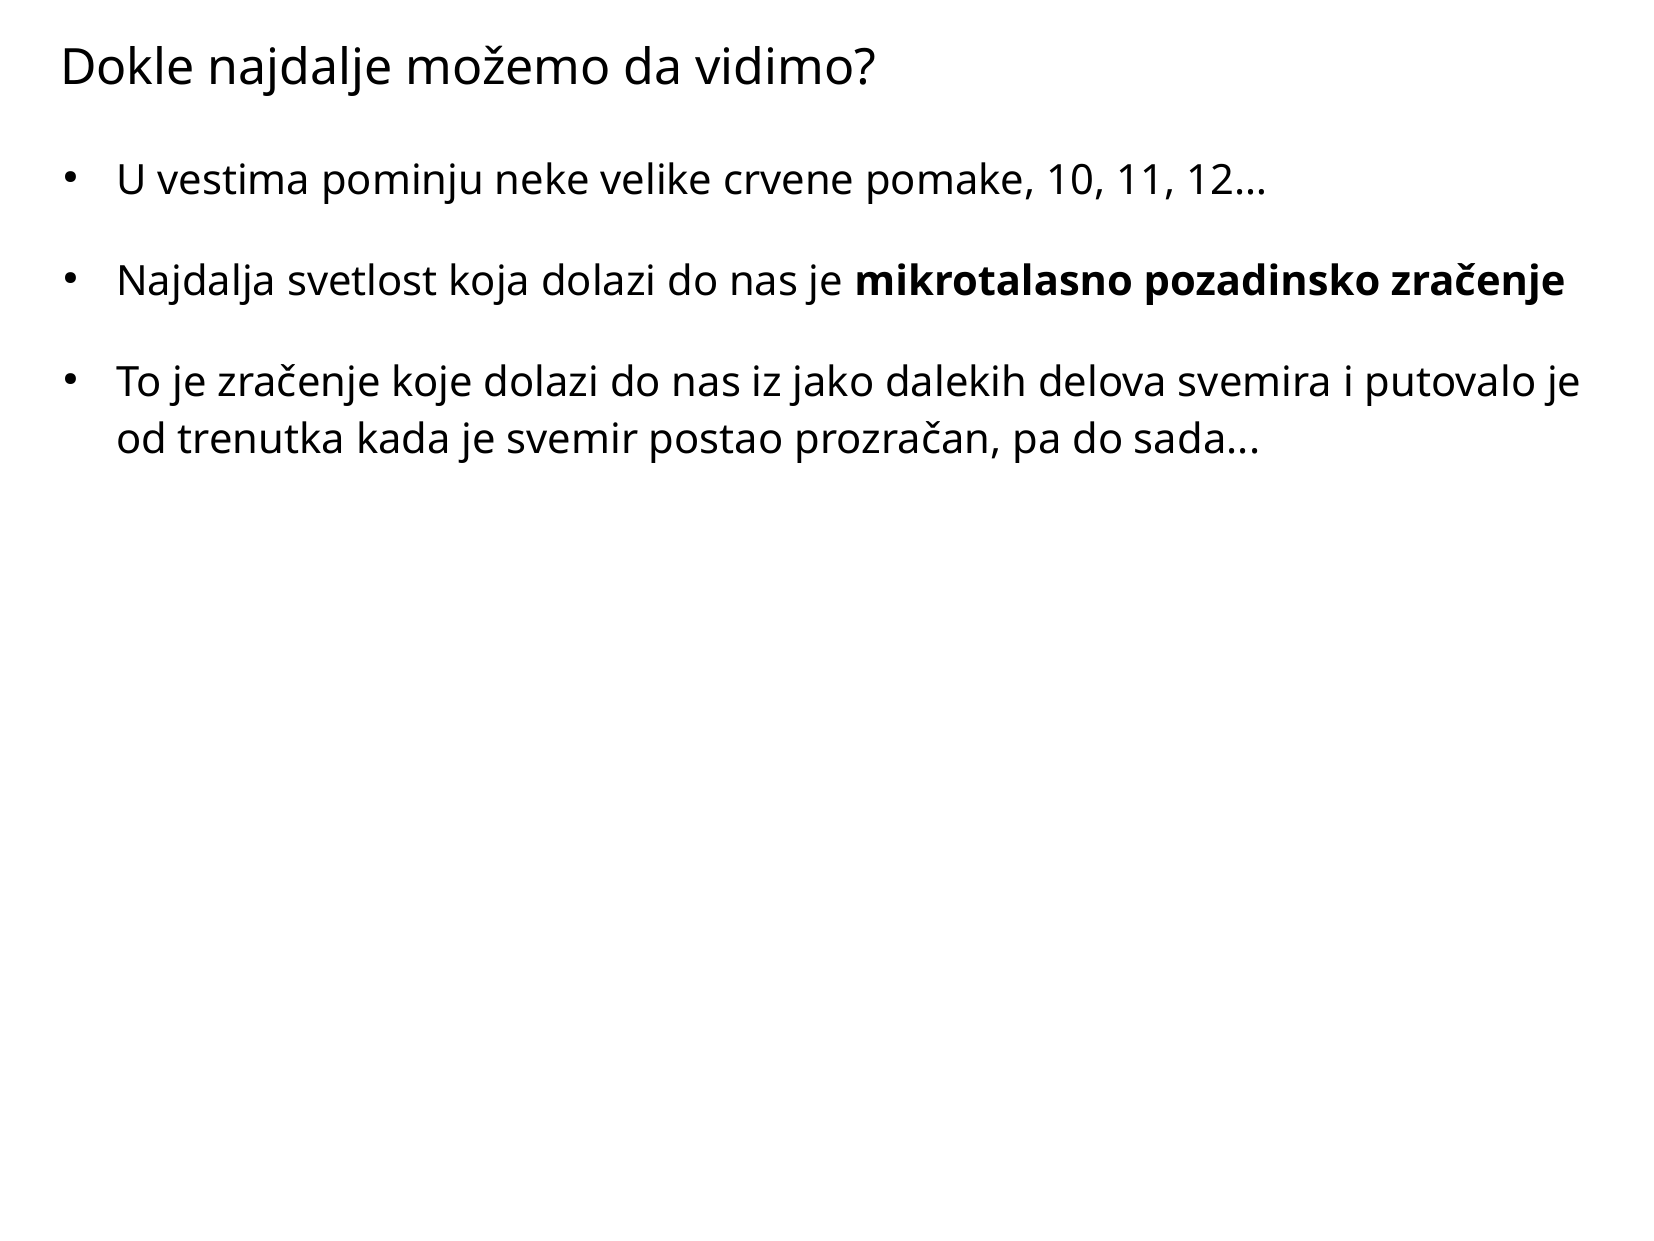

# Dokle najdalje možemo da vidimo?
U vestima pominju neke velike crvene pomake, 10, 11, 12…
Najdalja svetlost koja dolazi do nas je mikrotalasno pozadinsko zračenje
To je zračenje koje dolazi do nas iz jako dalekih delova svemira i putovalo je od trenutka kada je svemir postao prozračan, pa do sada...